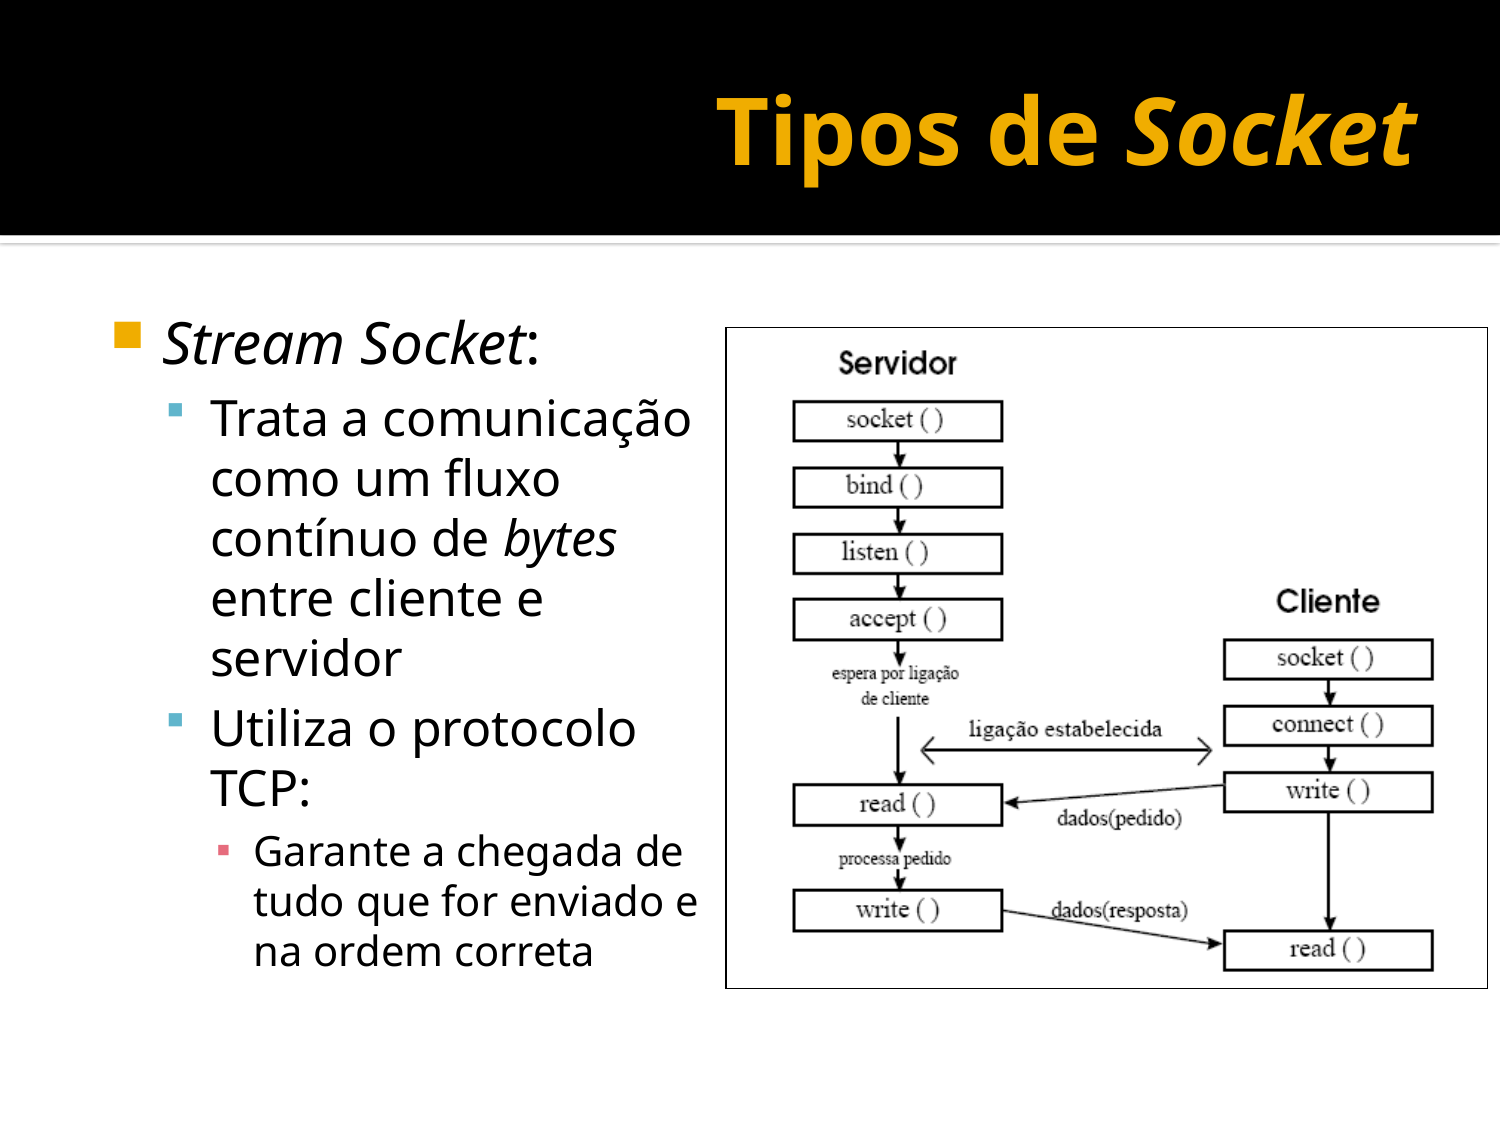

# Tipos de Socket
Stream Socket:
Trata a comunicação como um fluxo contínuo de bytes entre cliente e servidor
Utiliza o protocolo TCP:
Garante a chegada de tudo que for enviado e na ordem correta